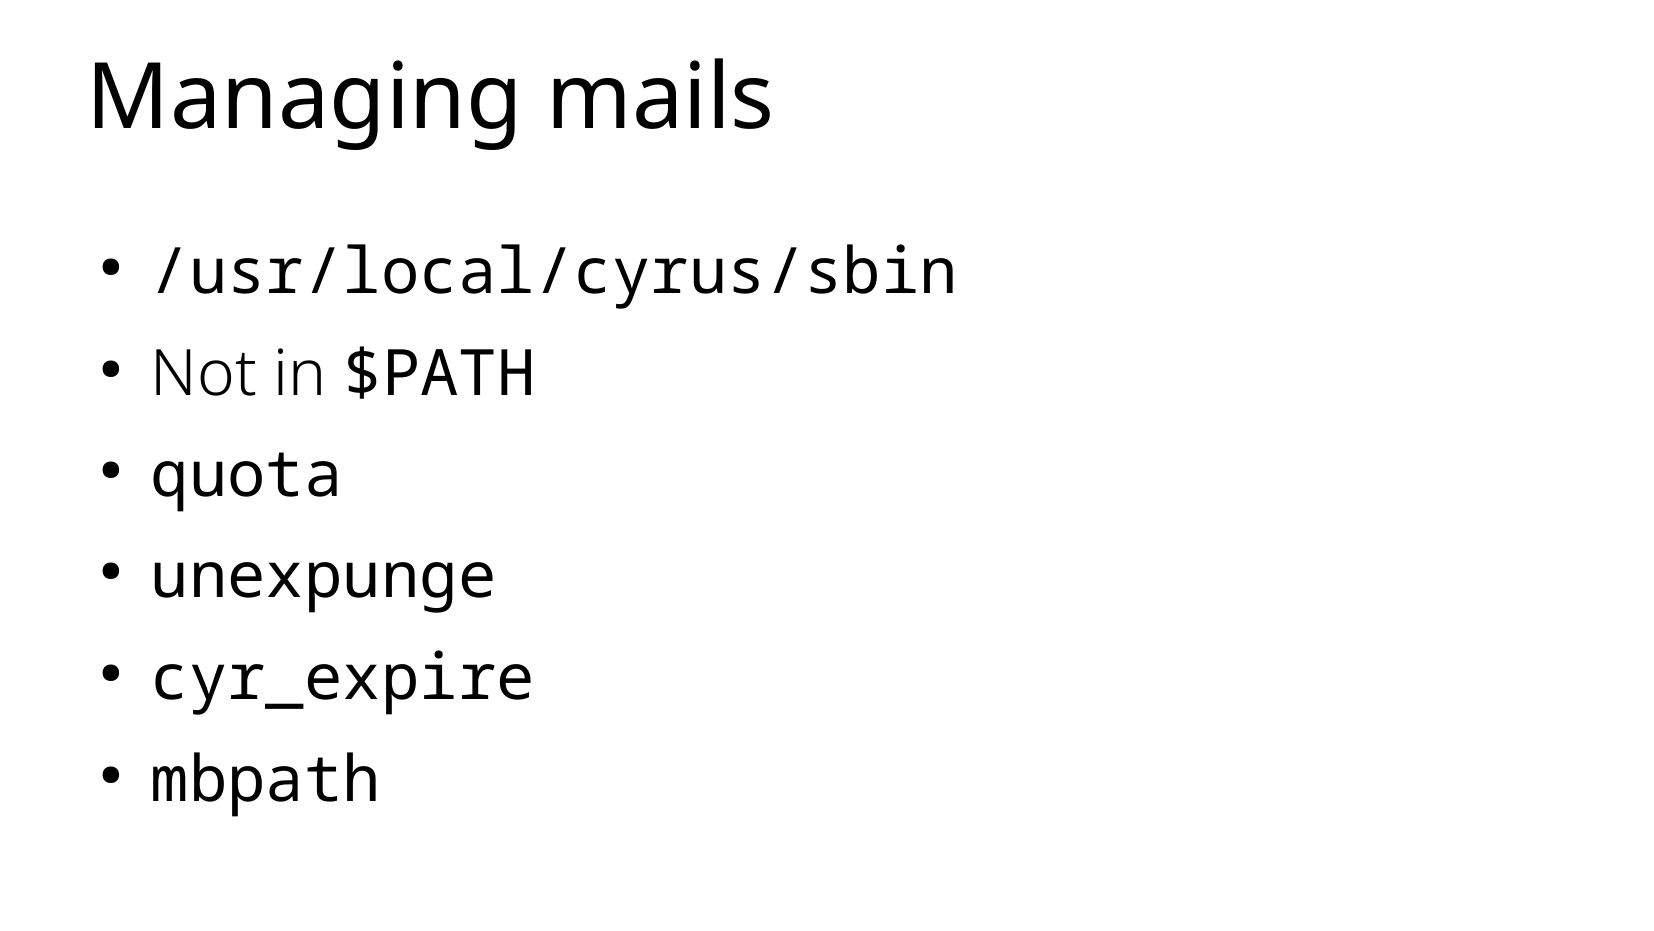

# Managing mails
/usr/local/cyrus/sbin
Not in $PATH
quota
unexpunge
cyr_expire
mbpath